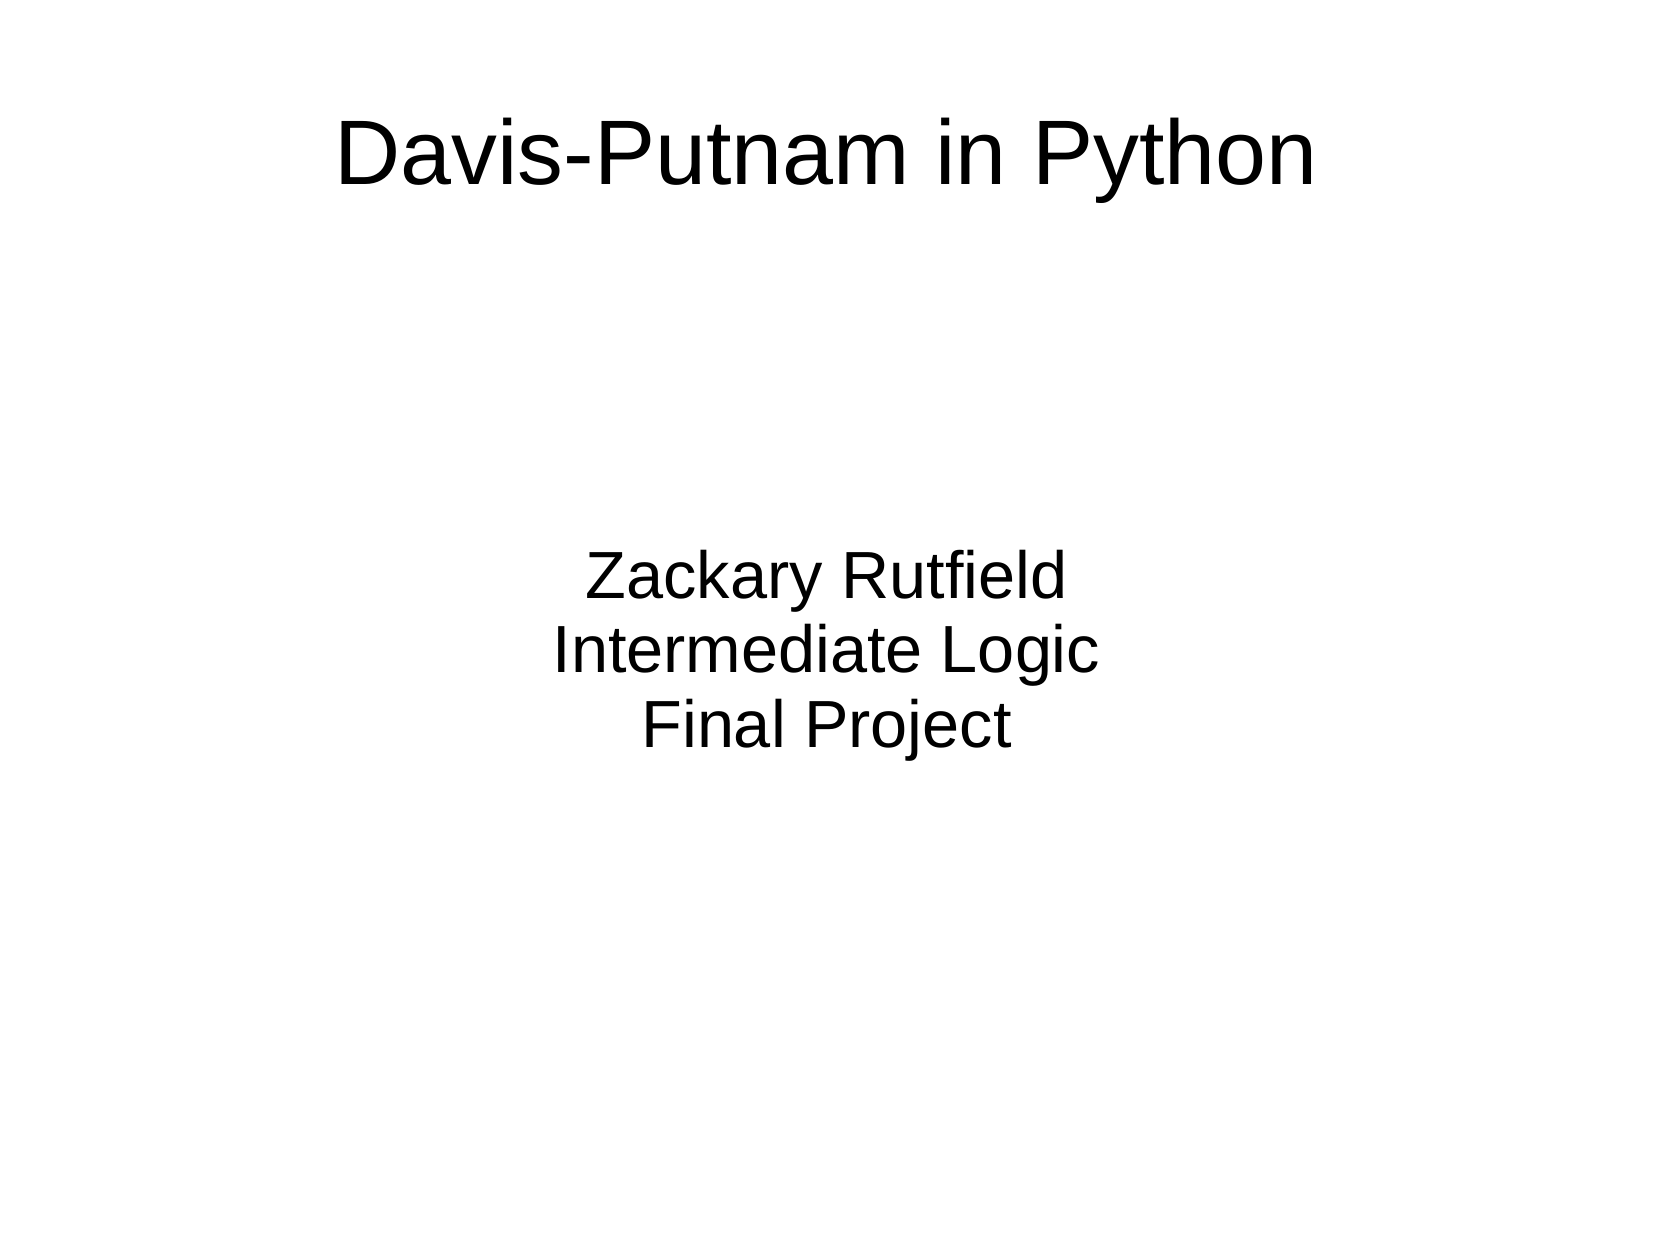

# Davis-Putnam in Python
Zackary Rutfield
Intermediate Logic
Final Project